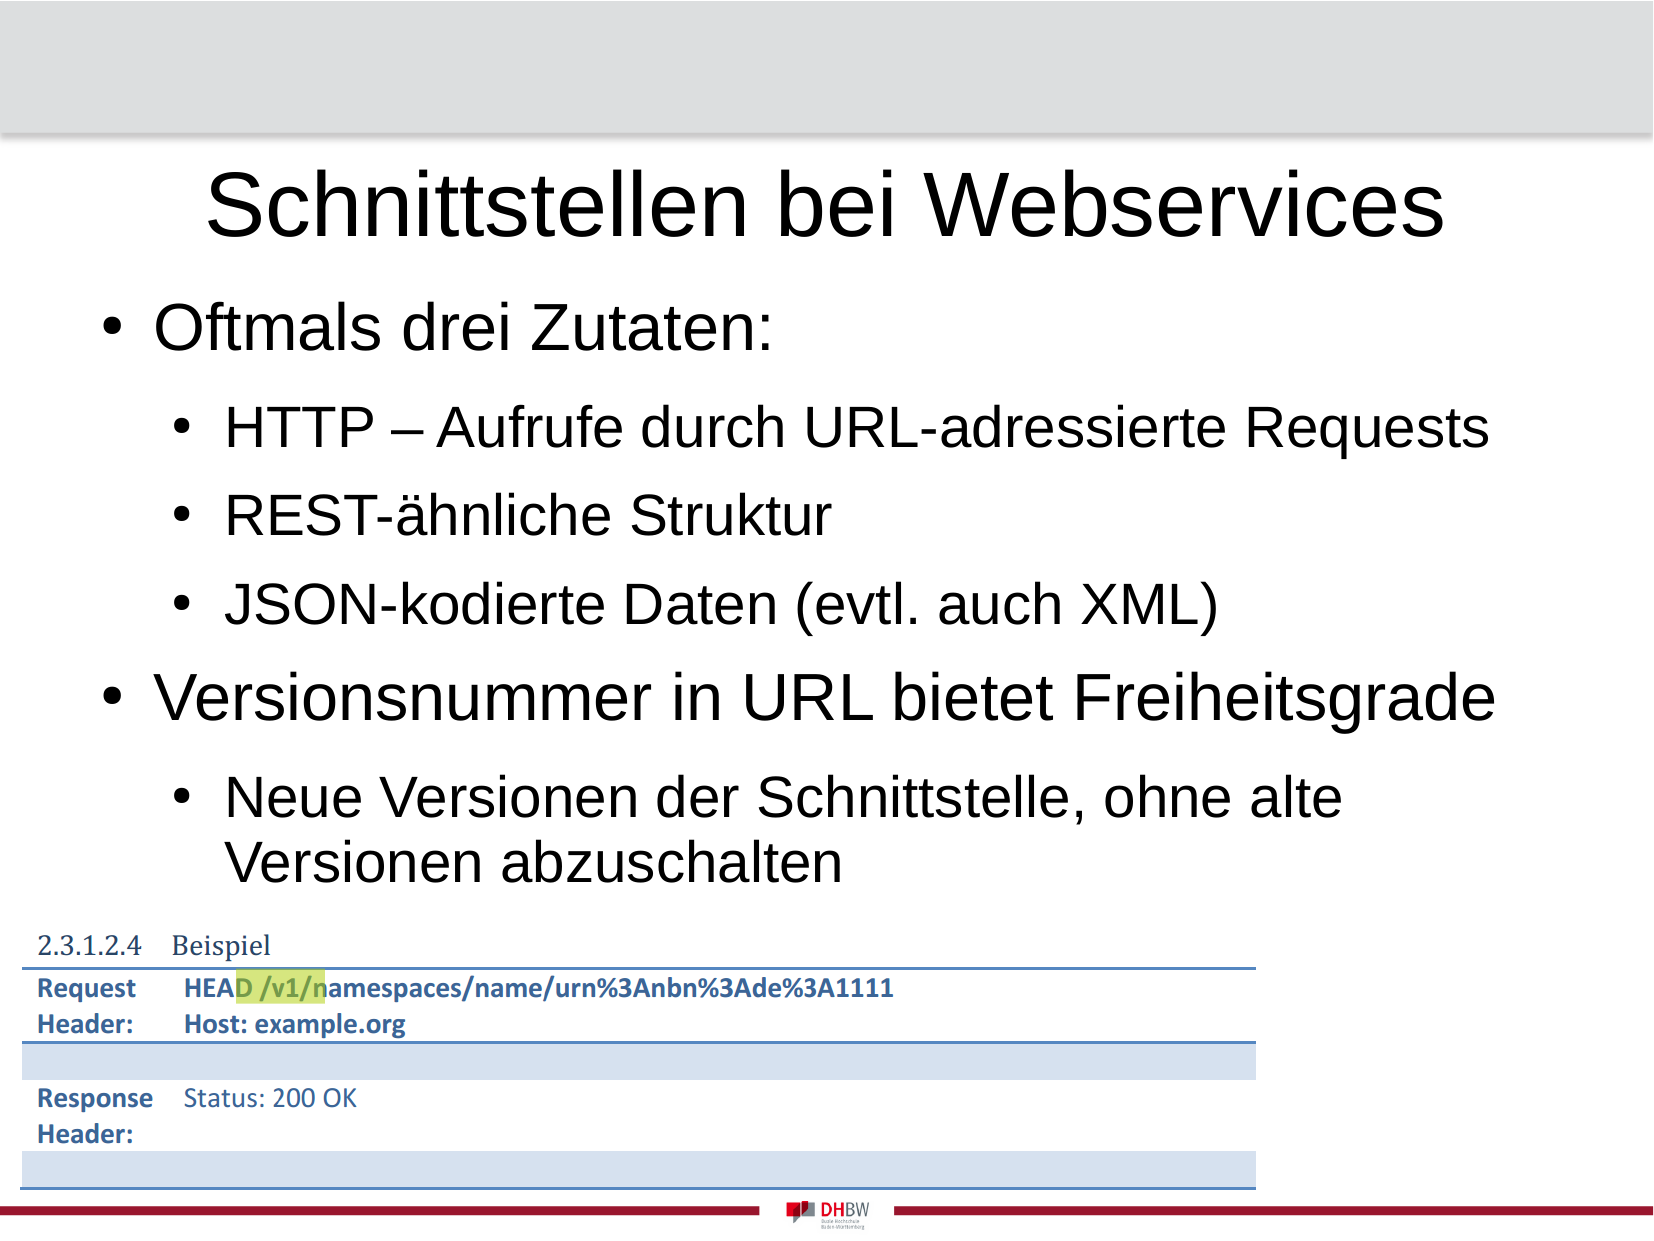

# Schnittstellen bei Webservices
Oftmals drei Zutaten:
HTTP – Aufrufe durch URL-adressierte Requests
REST-ähnliche Struktur
JSON-kodierte Daten (evtl. auch XML)
Versionsnummer in URL bietet Freiheitsgrade
Neue Versionen der Schnittstelle, ohne alte Versionen abzuschalten